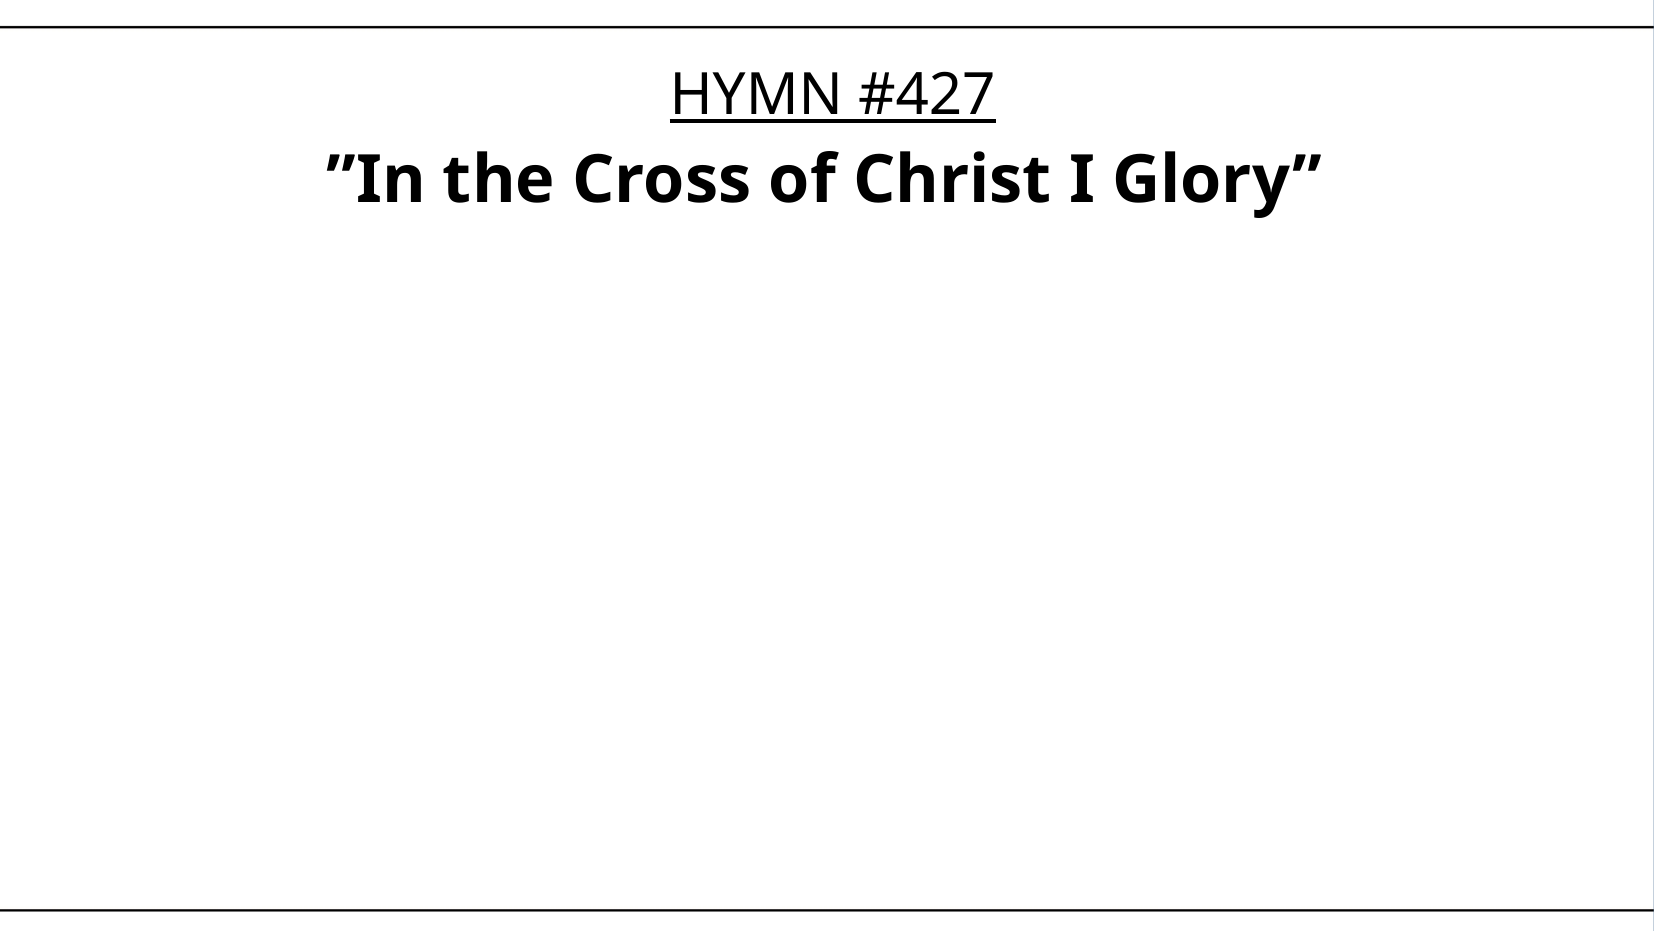

HYMN #427
”In the Cross of Christ I Glory”